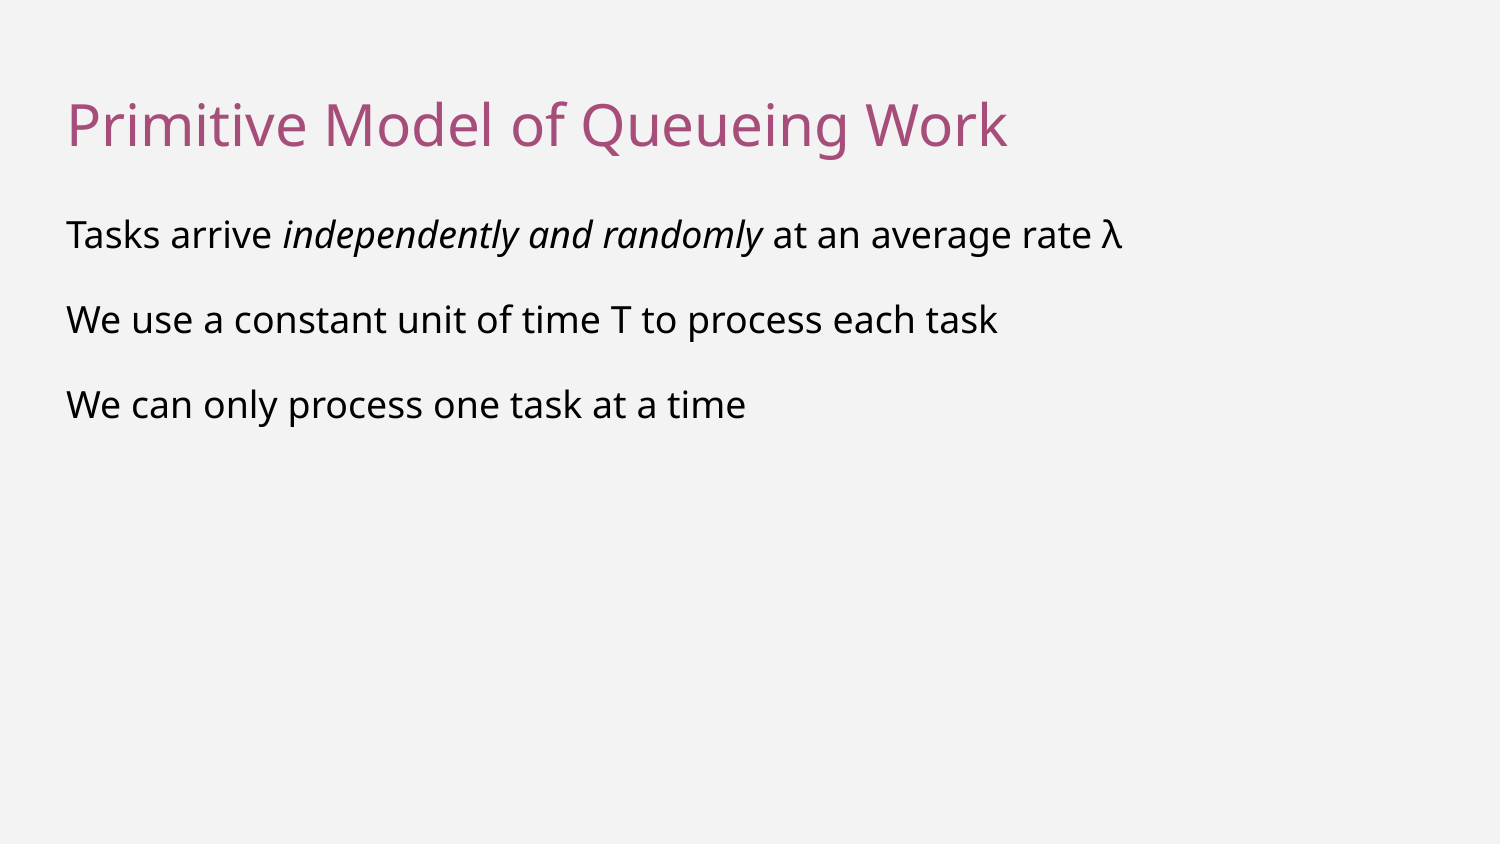

# Primitive Model of Queueing Work
Tasks arrive independently and randomly at an average rate λ
We use a constant unit of time T to process each task
We can only process one task at a time